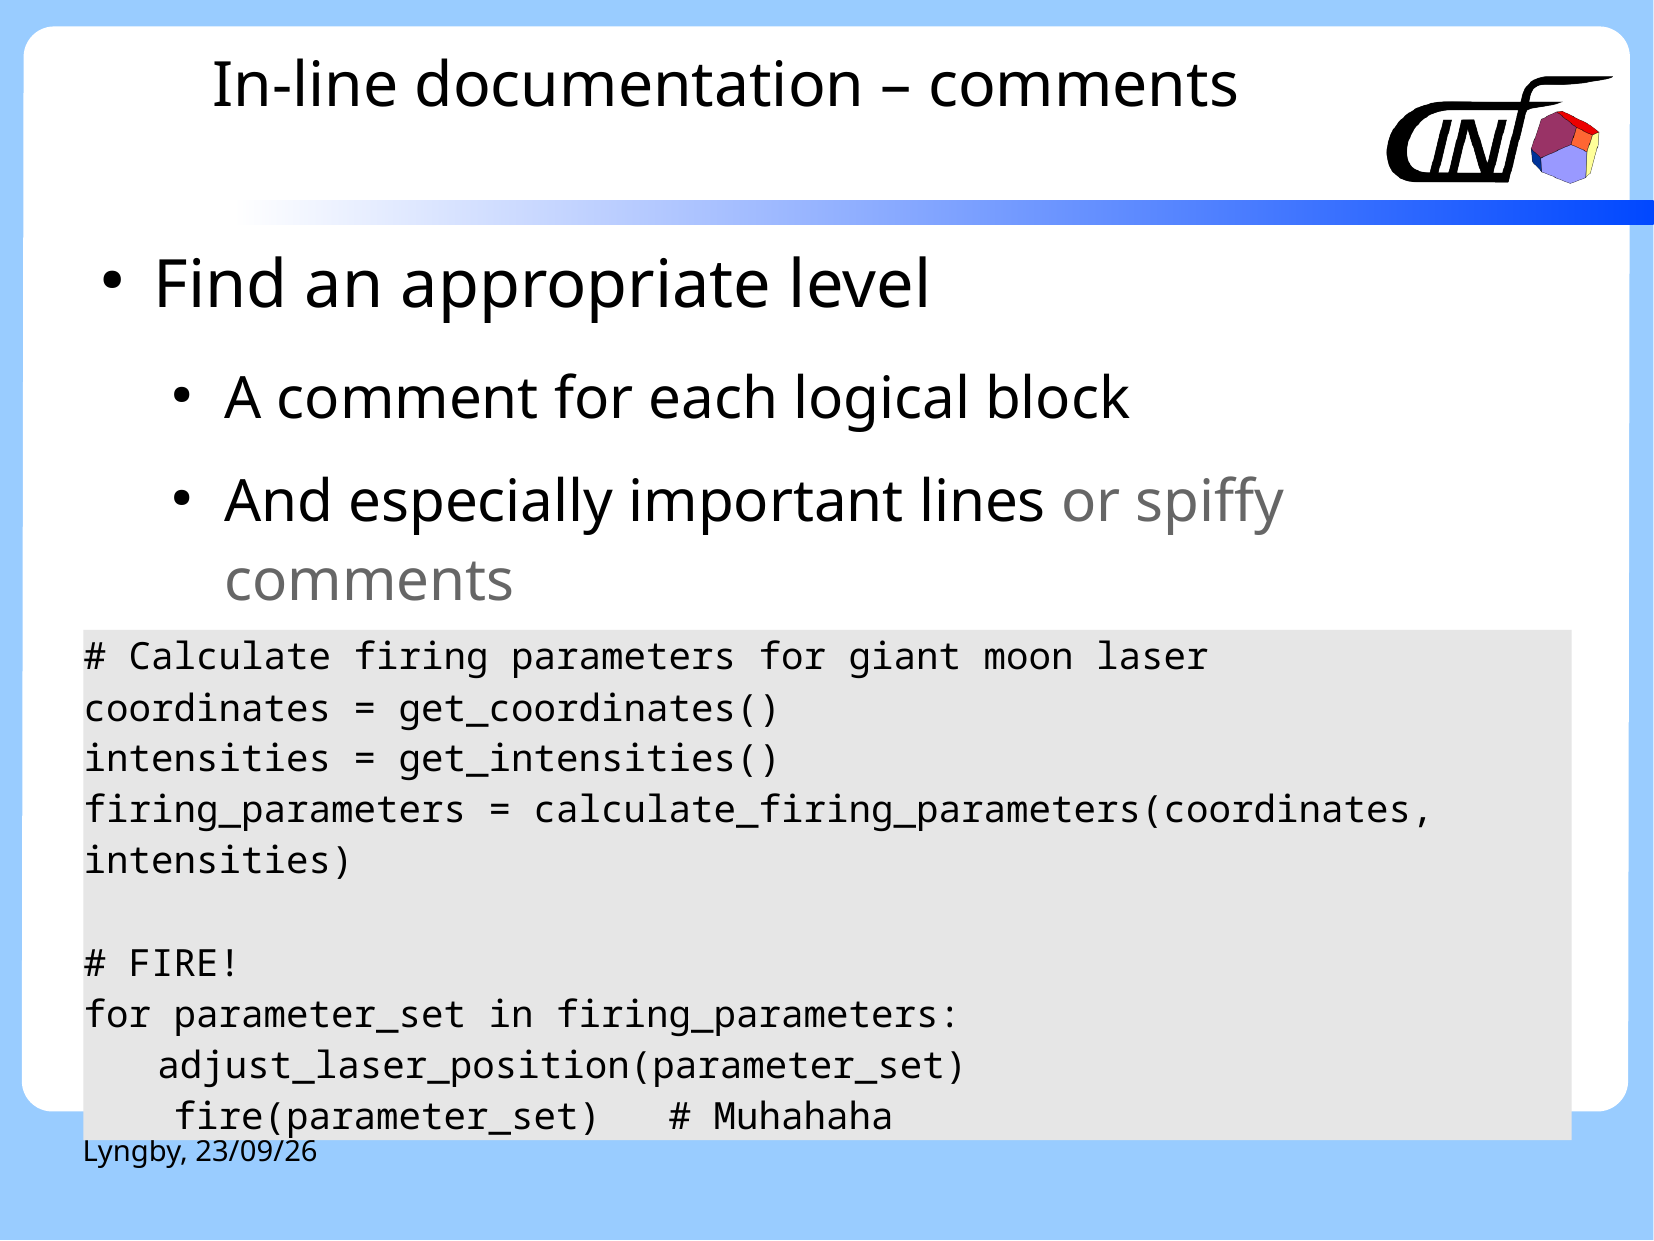

# In-line documentation – comments
Find an appropriate level
A comment for each logical block
And especially important lines or spiffy comments
To explain difficult concepts or provide link to documentation
# Calculate firing parameters for giant moon laser
coordinates = get_coordinates()
intensities = get_intensities()
firing_parameters = calculate_firing_parameters(coordinates, intensities)
# FIRE!
for parameter_set in firing_parameters:
	adjust_laser_position(parameter_set)
 fire(parameter_set) # Muhahaha